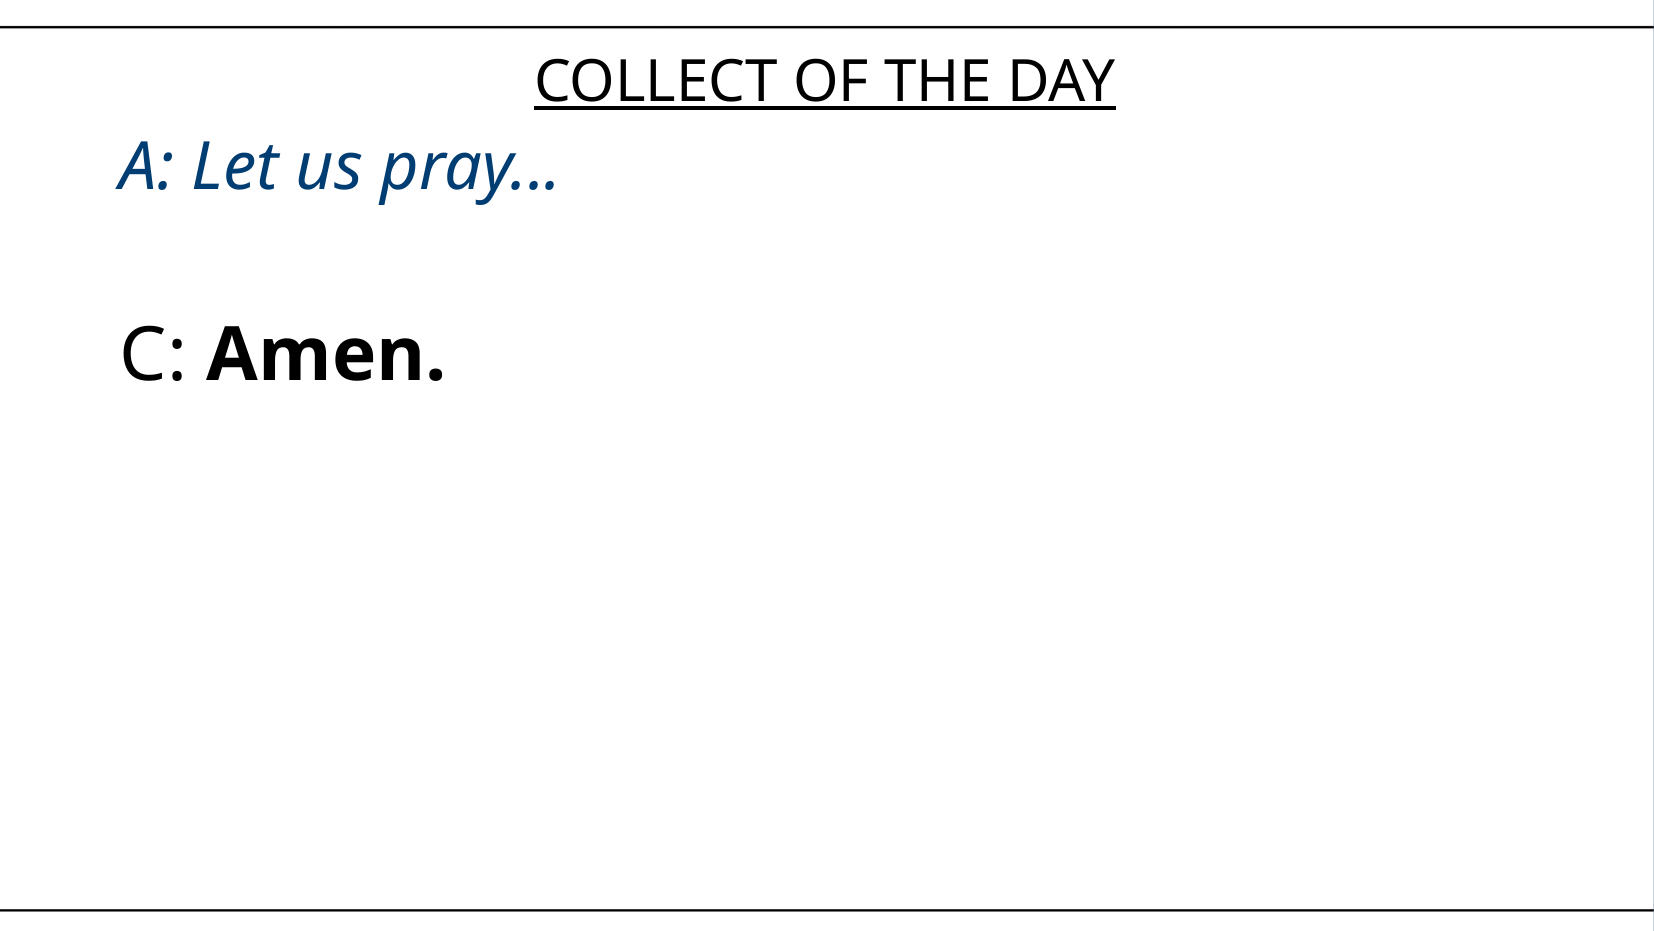

COLLECT OF THE DAY
A: Let us pray...
C: Amen.